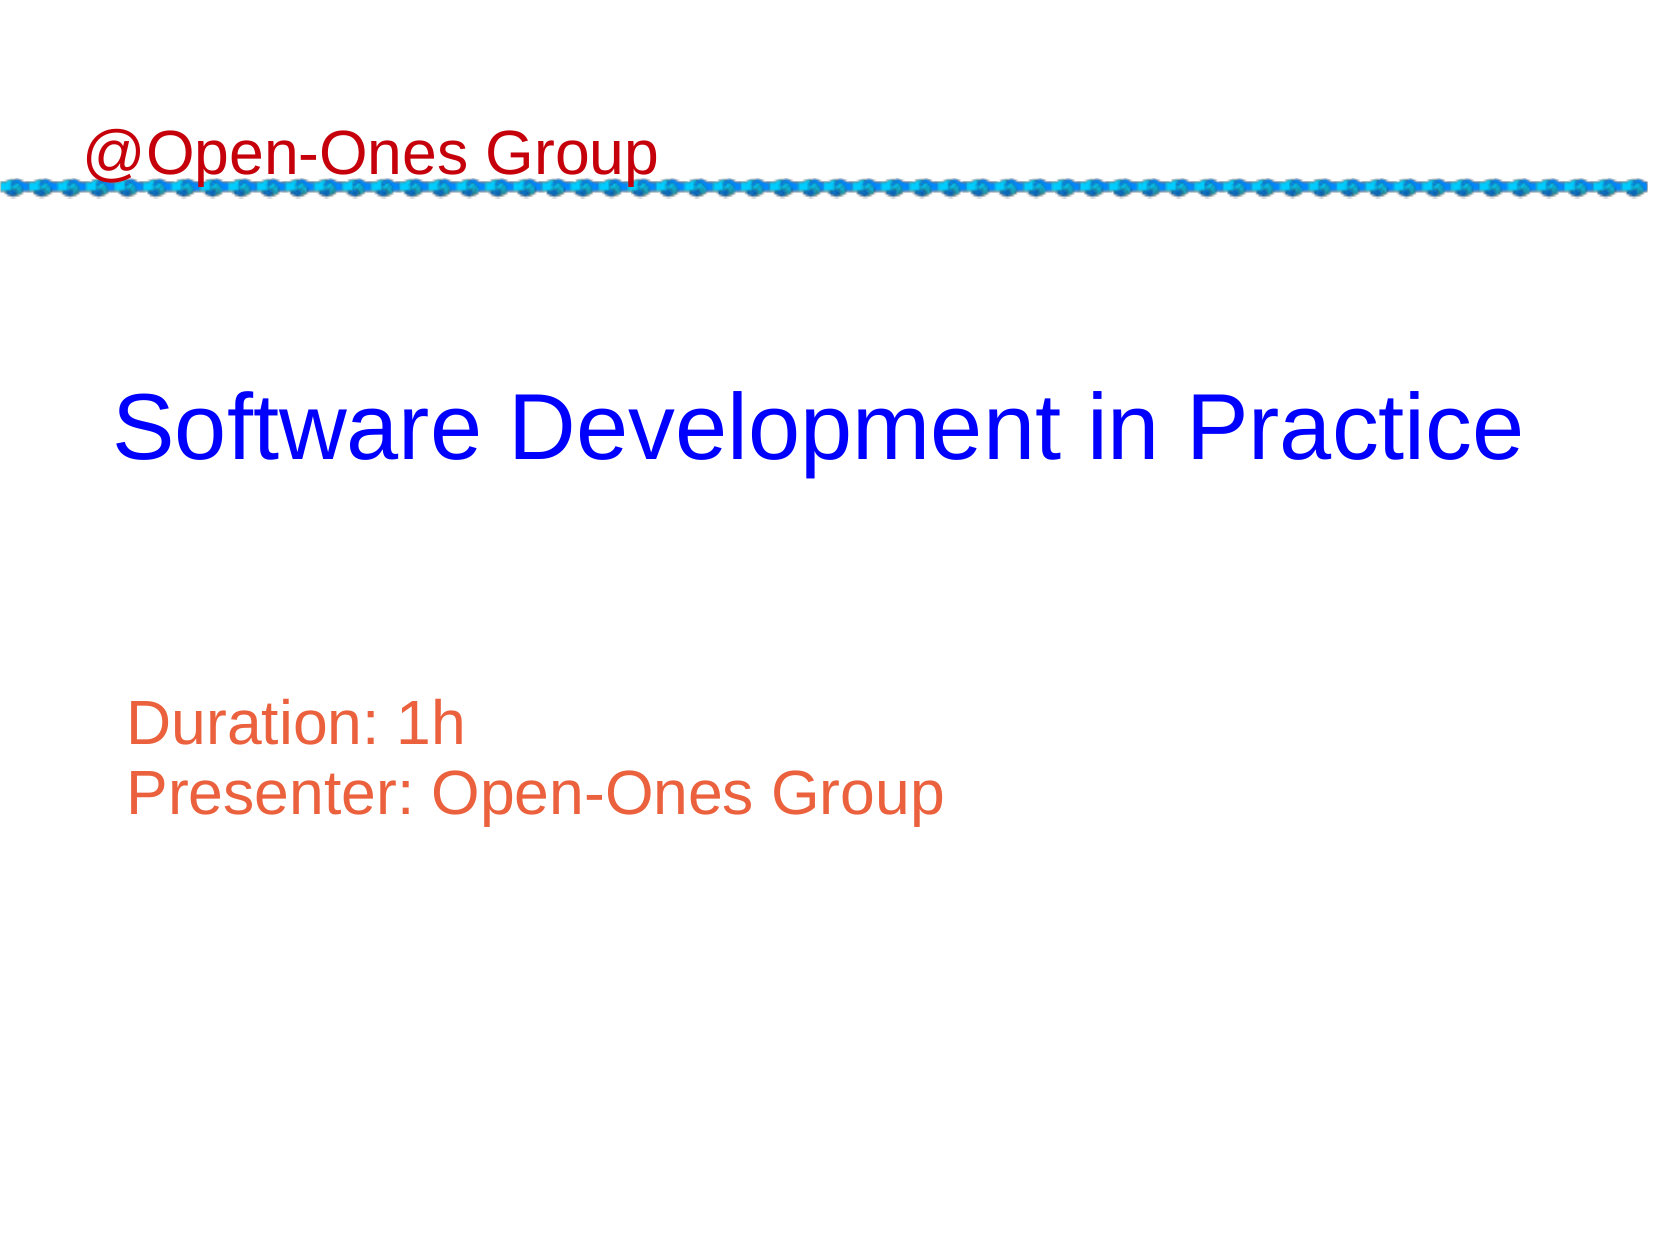

# @Open-Ones Group
Software Development in Practice
 Duration: 1h
 Presenter: Open-Ones Group